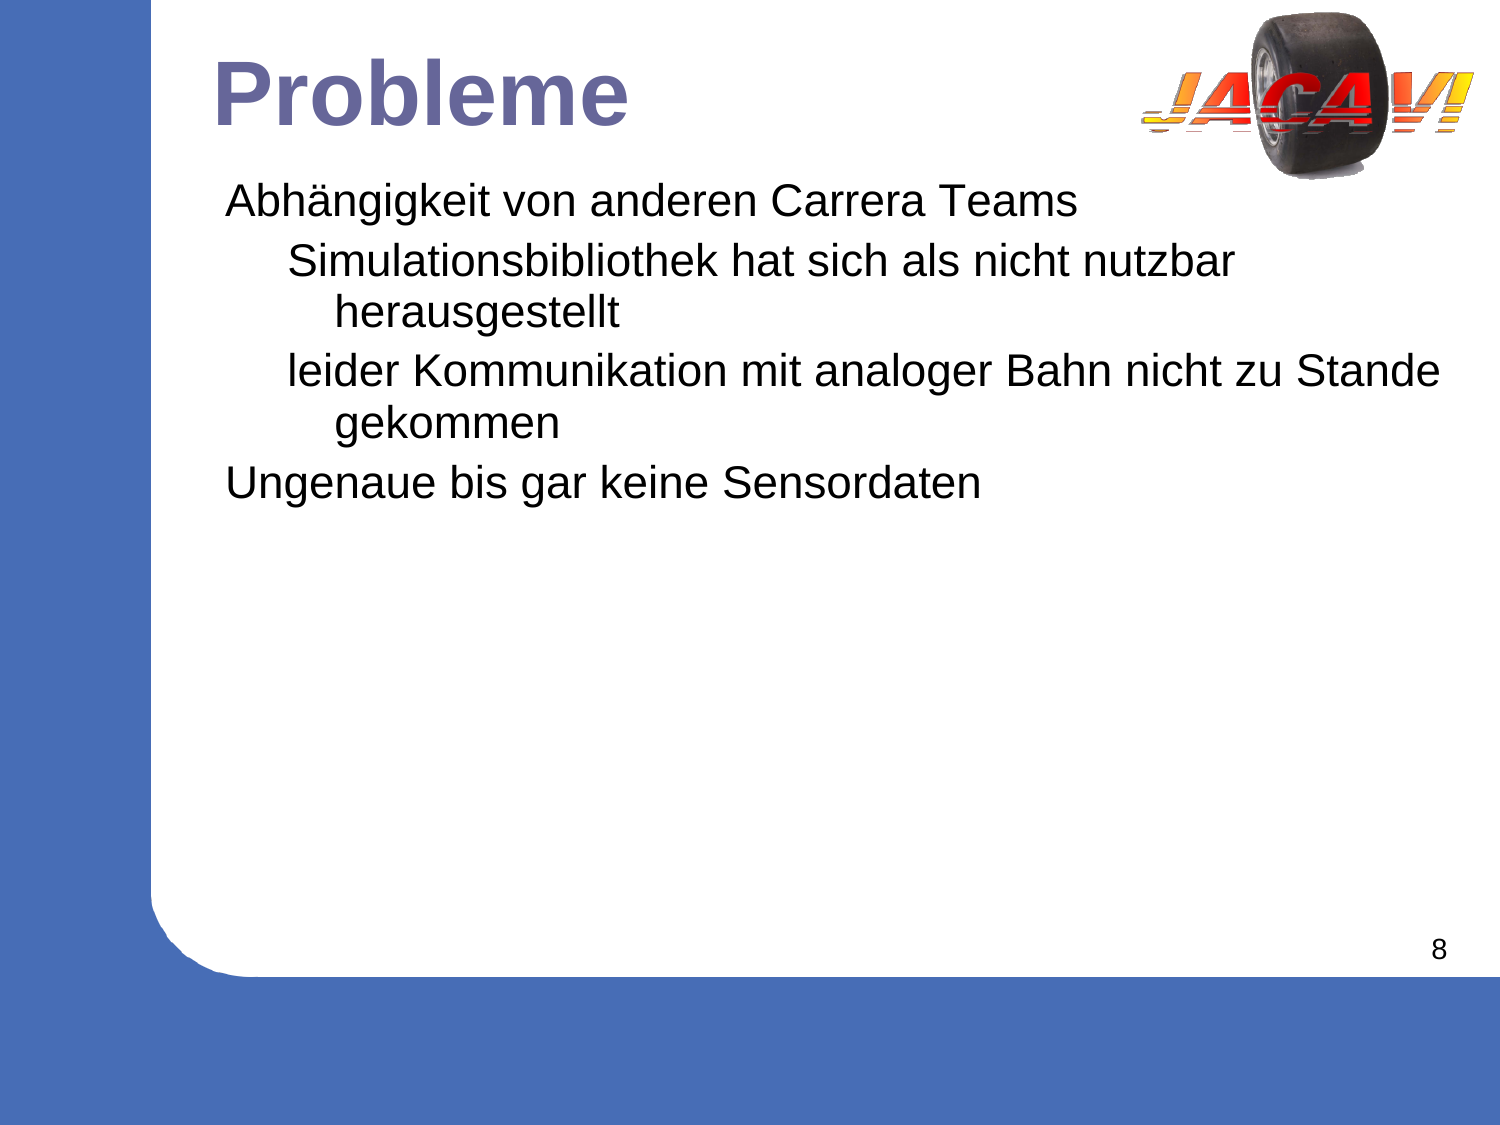

# Probleme
 Abhängigkeit von anderen Carrera Teams
Simulationsbibliothek hat sich als nicht nutzbar herausgestellt
leider Kommunikation mit analoger Bahn nicht zu Stande gekommen
 Ungenaue bis gar keine Sensordaten
8